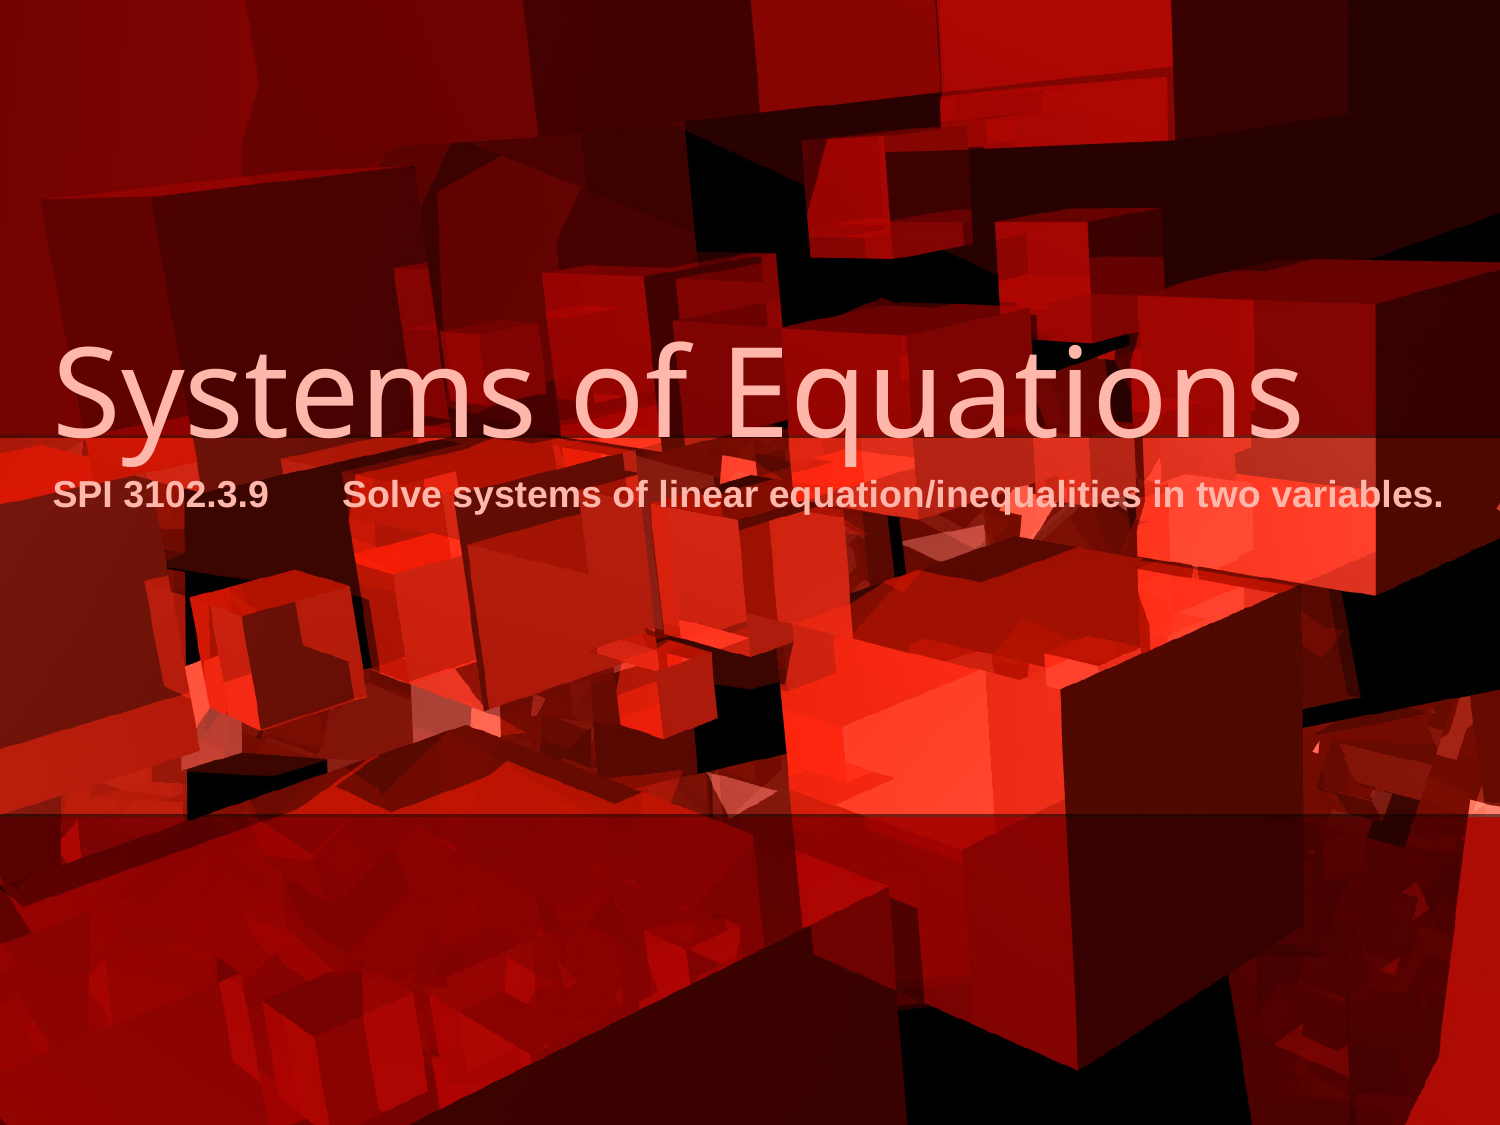

# Systems of Equations
SPI 3102.3.9       Solve systems of linear equation/inequalities in two variables.